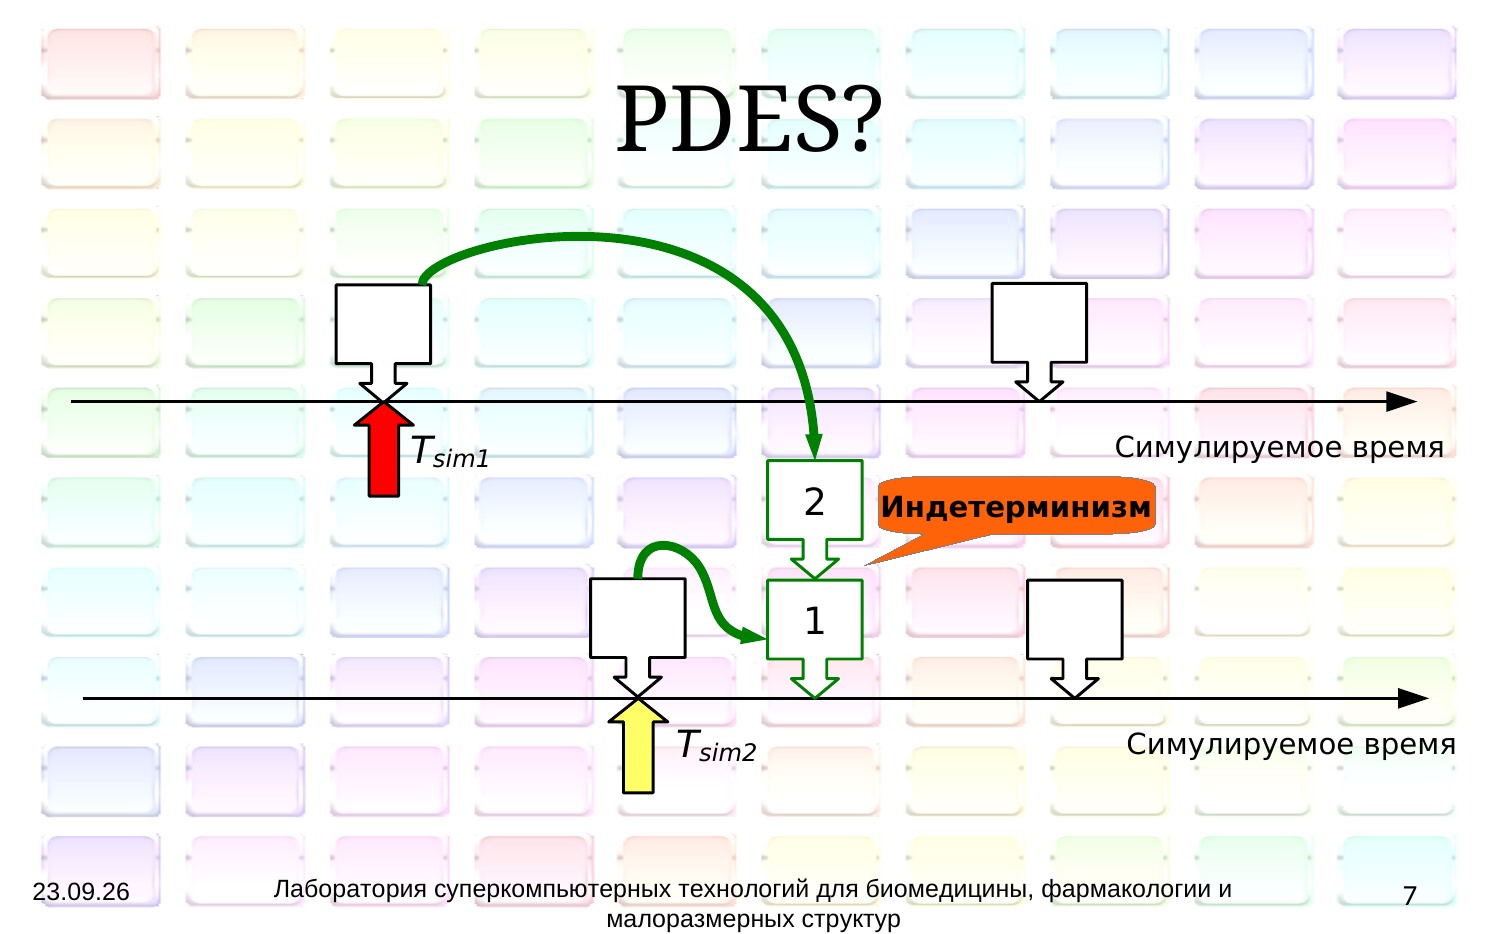

# PDES?
Tsim1
Симулируемое время
2
Индетерминизм
1
Tsim2
Симулируемое время
Лаборатория суперкомпьютерных технологий для биомедицины, фармакологии и малоразмерных структур